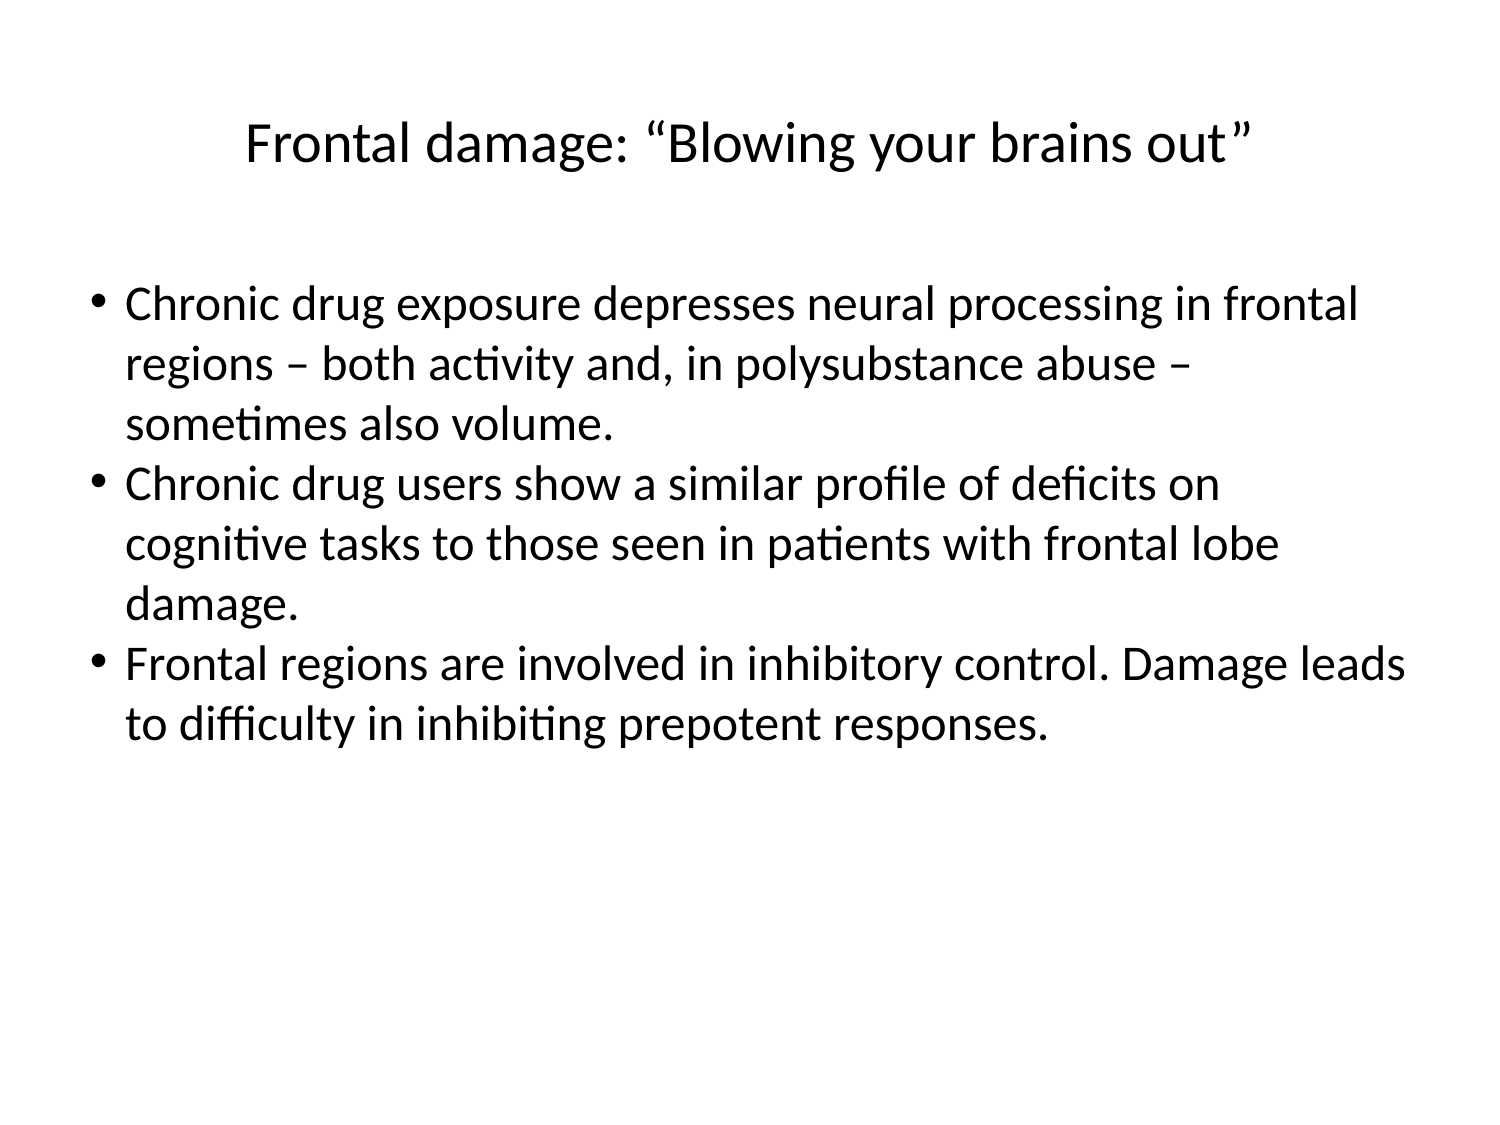

Frontal damage: “Blowing your brains out”
Chronic drug exposure depresses neural processing in frontal regions – both activity and, in polysubstance abuse – sometimes also volume.
Chronic drug users show a similar profile of deficits on cognitive tasks to those seen in patients with frontal lobe damage.
Frontal regions are involved in inhibitory control. Damage leads to difficulty in inhibiting prepotent responses.